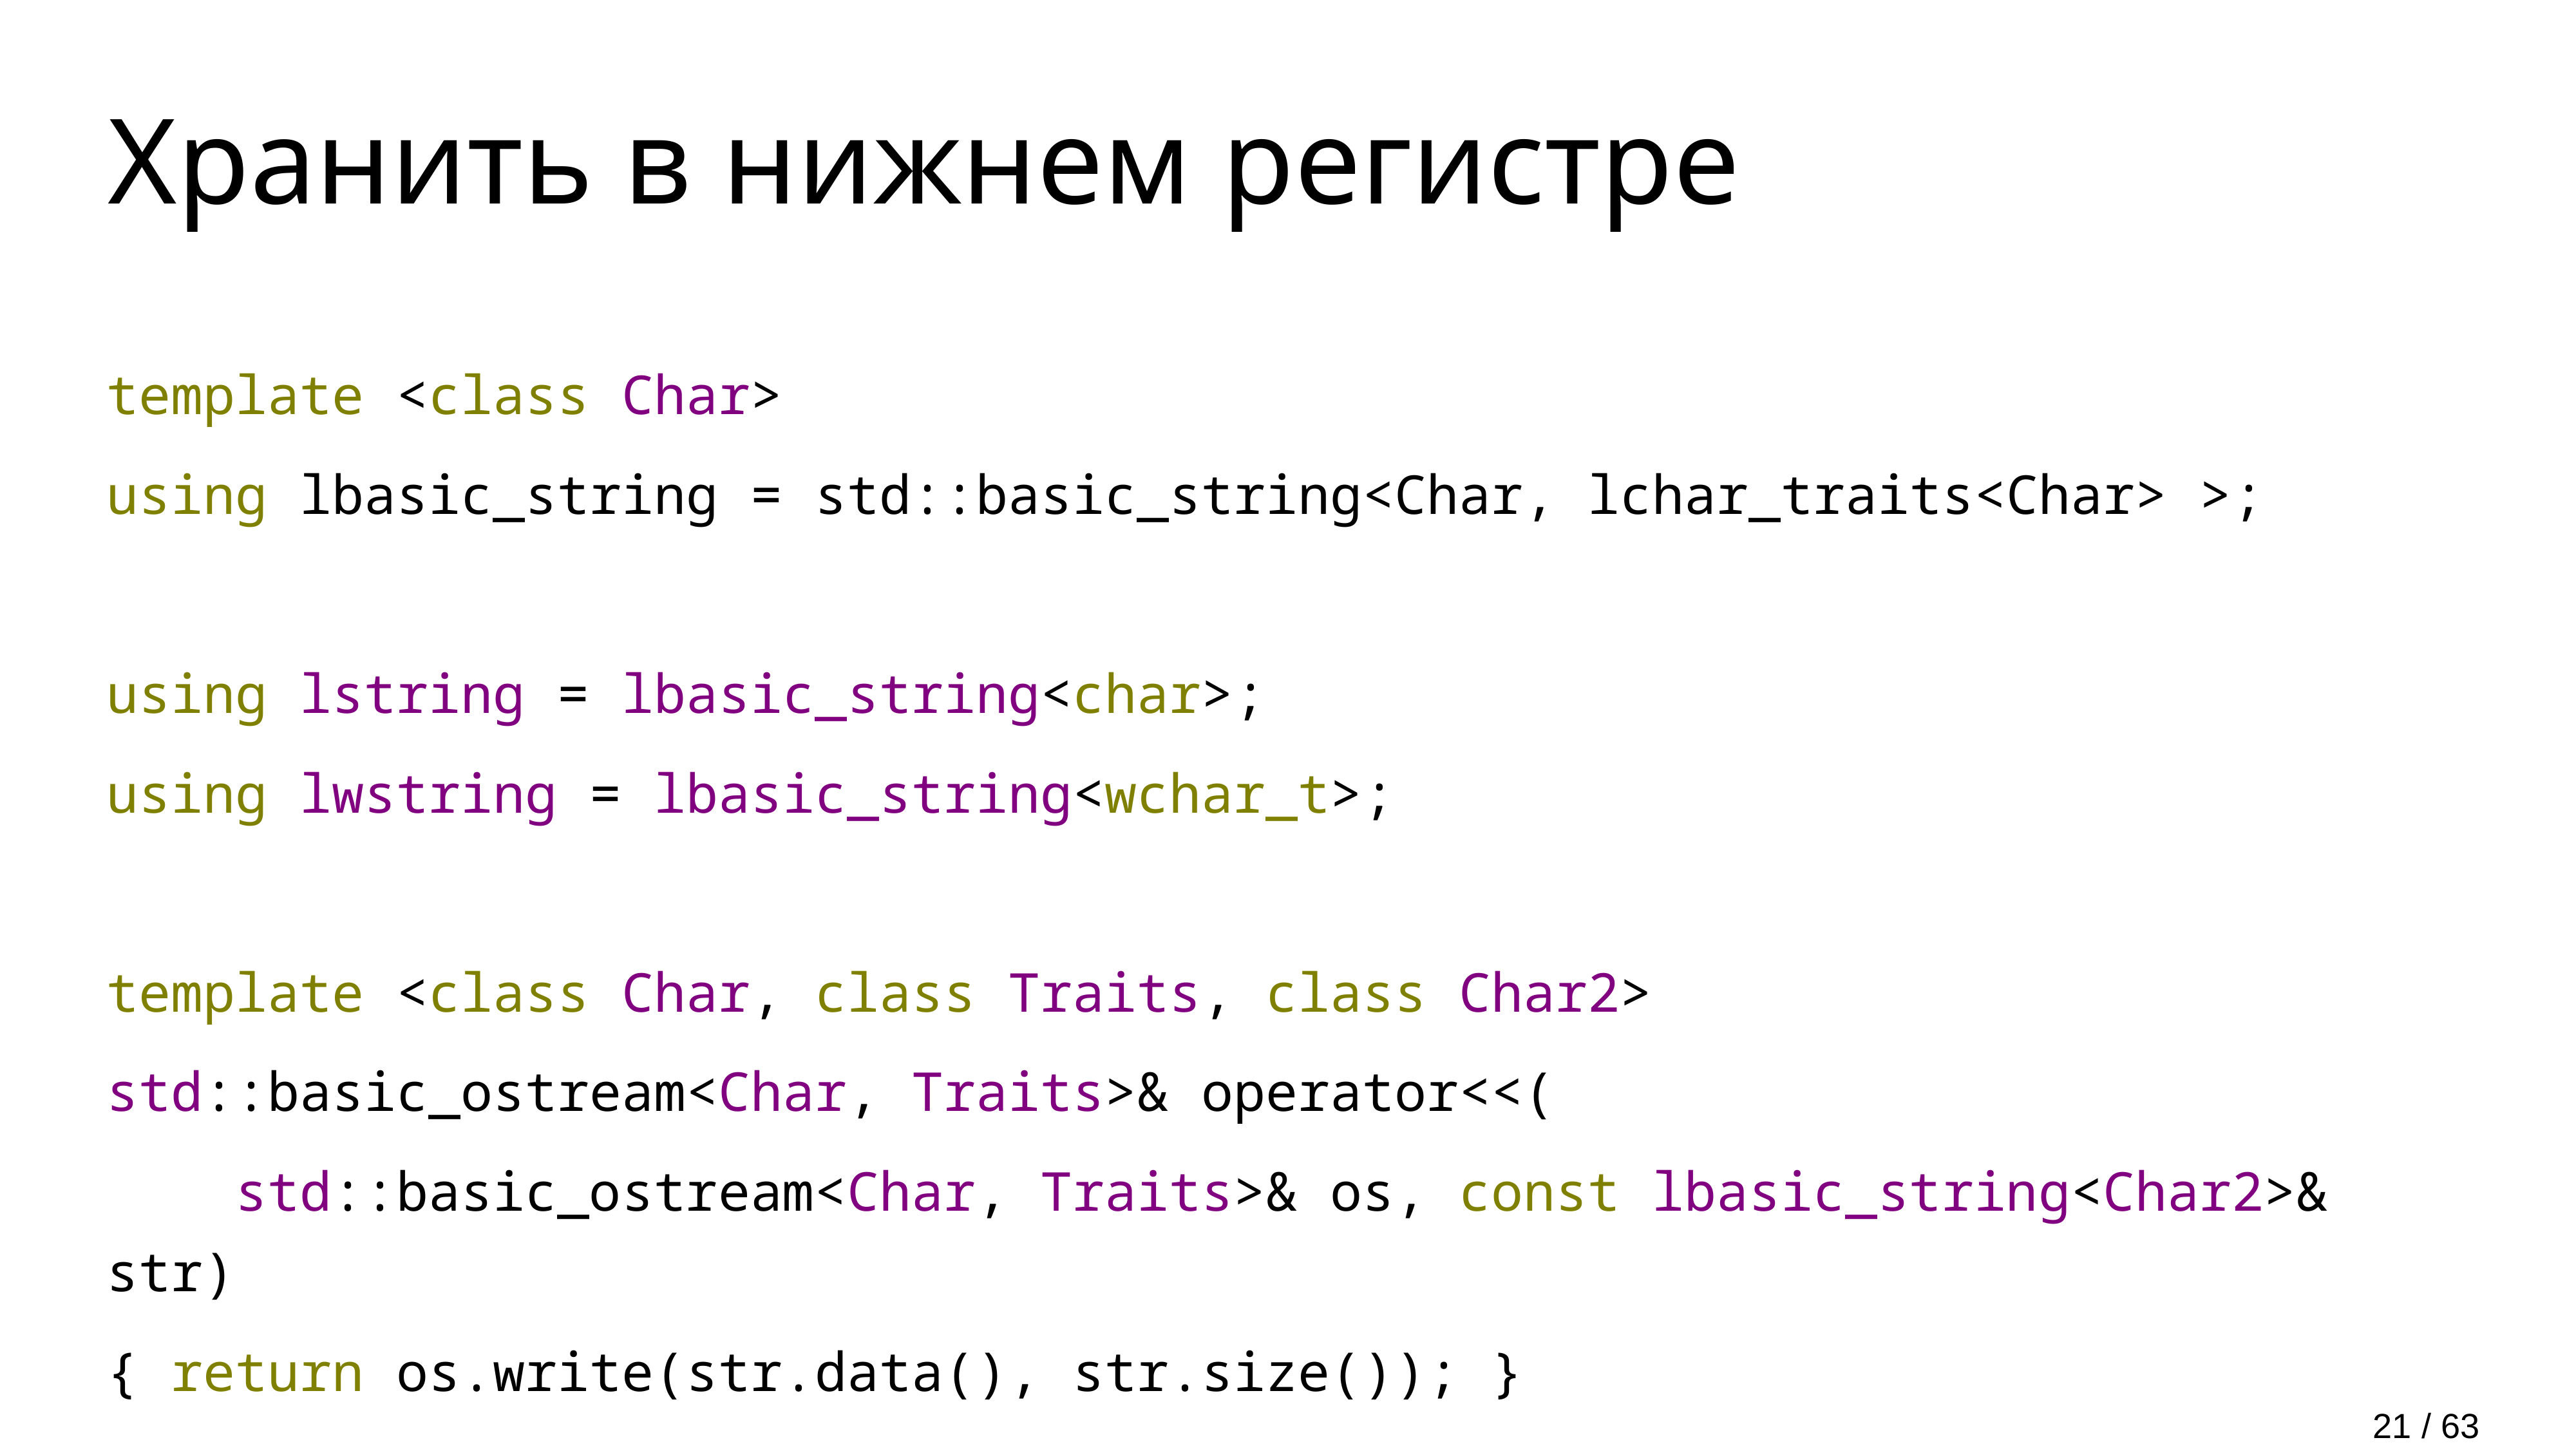

# Хранить в нижнем регистре
template <class Char>
using lbasic_string = std::basic_string<Char, lchar_traits<Char> >;
using lstring = lbasic_string<char>;
using lwstring = lbasic_string<wchar_t>;
template <class Char, class Traits, class Char2>
std::basic_ostream<Char, Traits>& operator<<(
 std::basic_ostream<Char, Traits>& os, const lbasic_string<Char2>& str)
{ return os.write(str.data(), str.size()); }